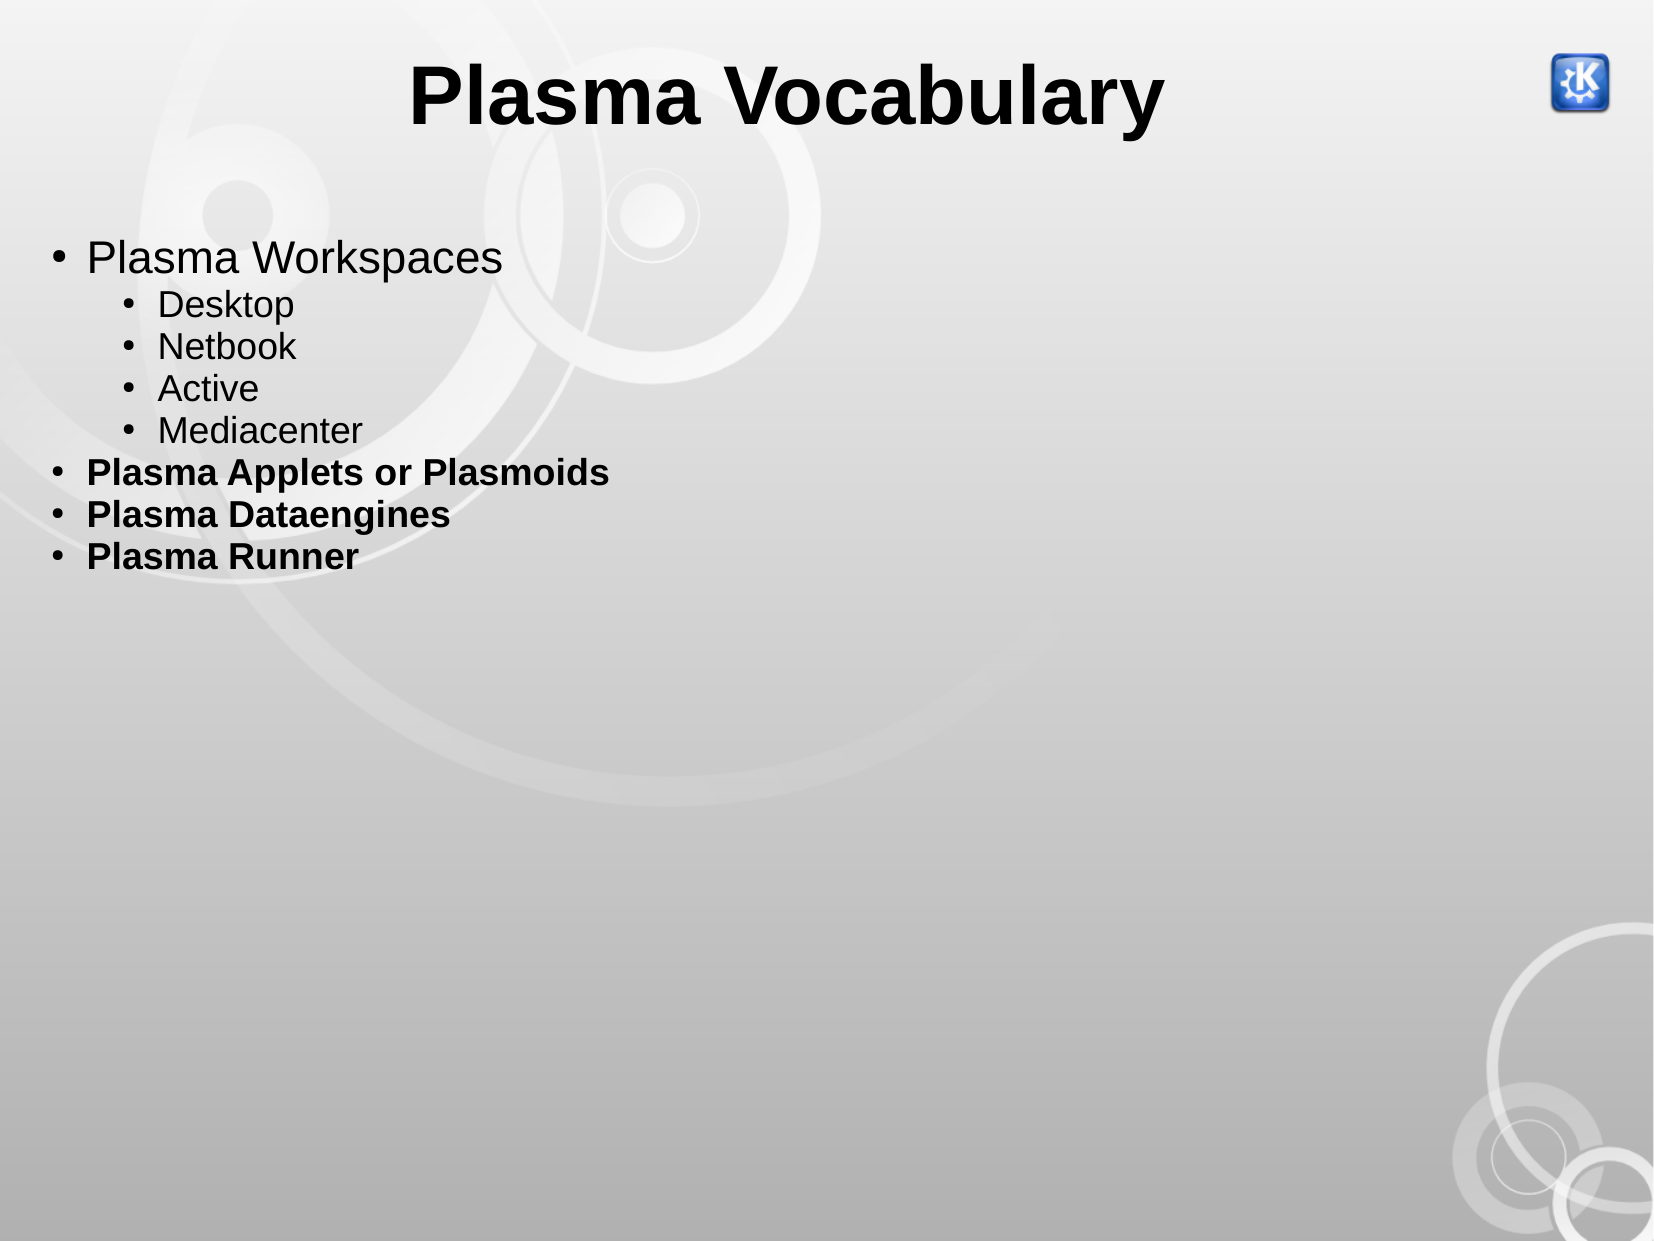

Plasma Vocabulary
Plasma Workspaces
Desktop
Netbook
Active
Mediacenter
Plasma Applets or Plasmoids
Plasma Dataengines
Plasma Runner